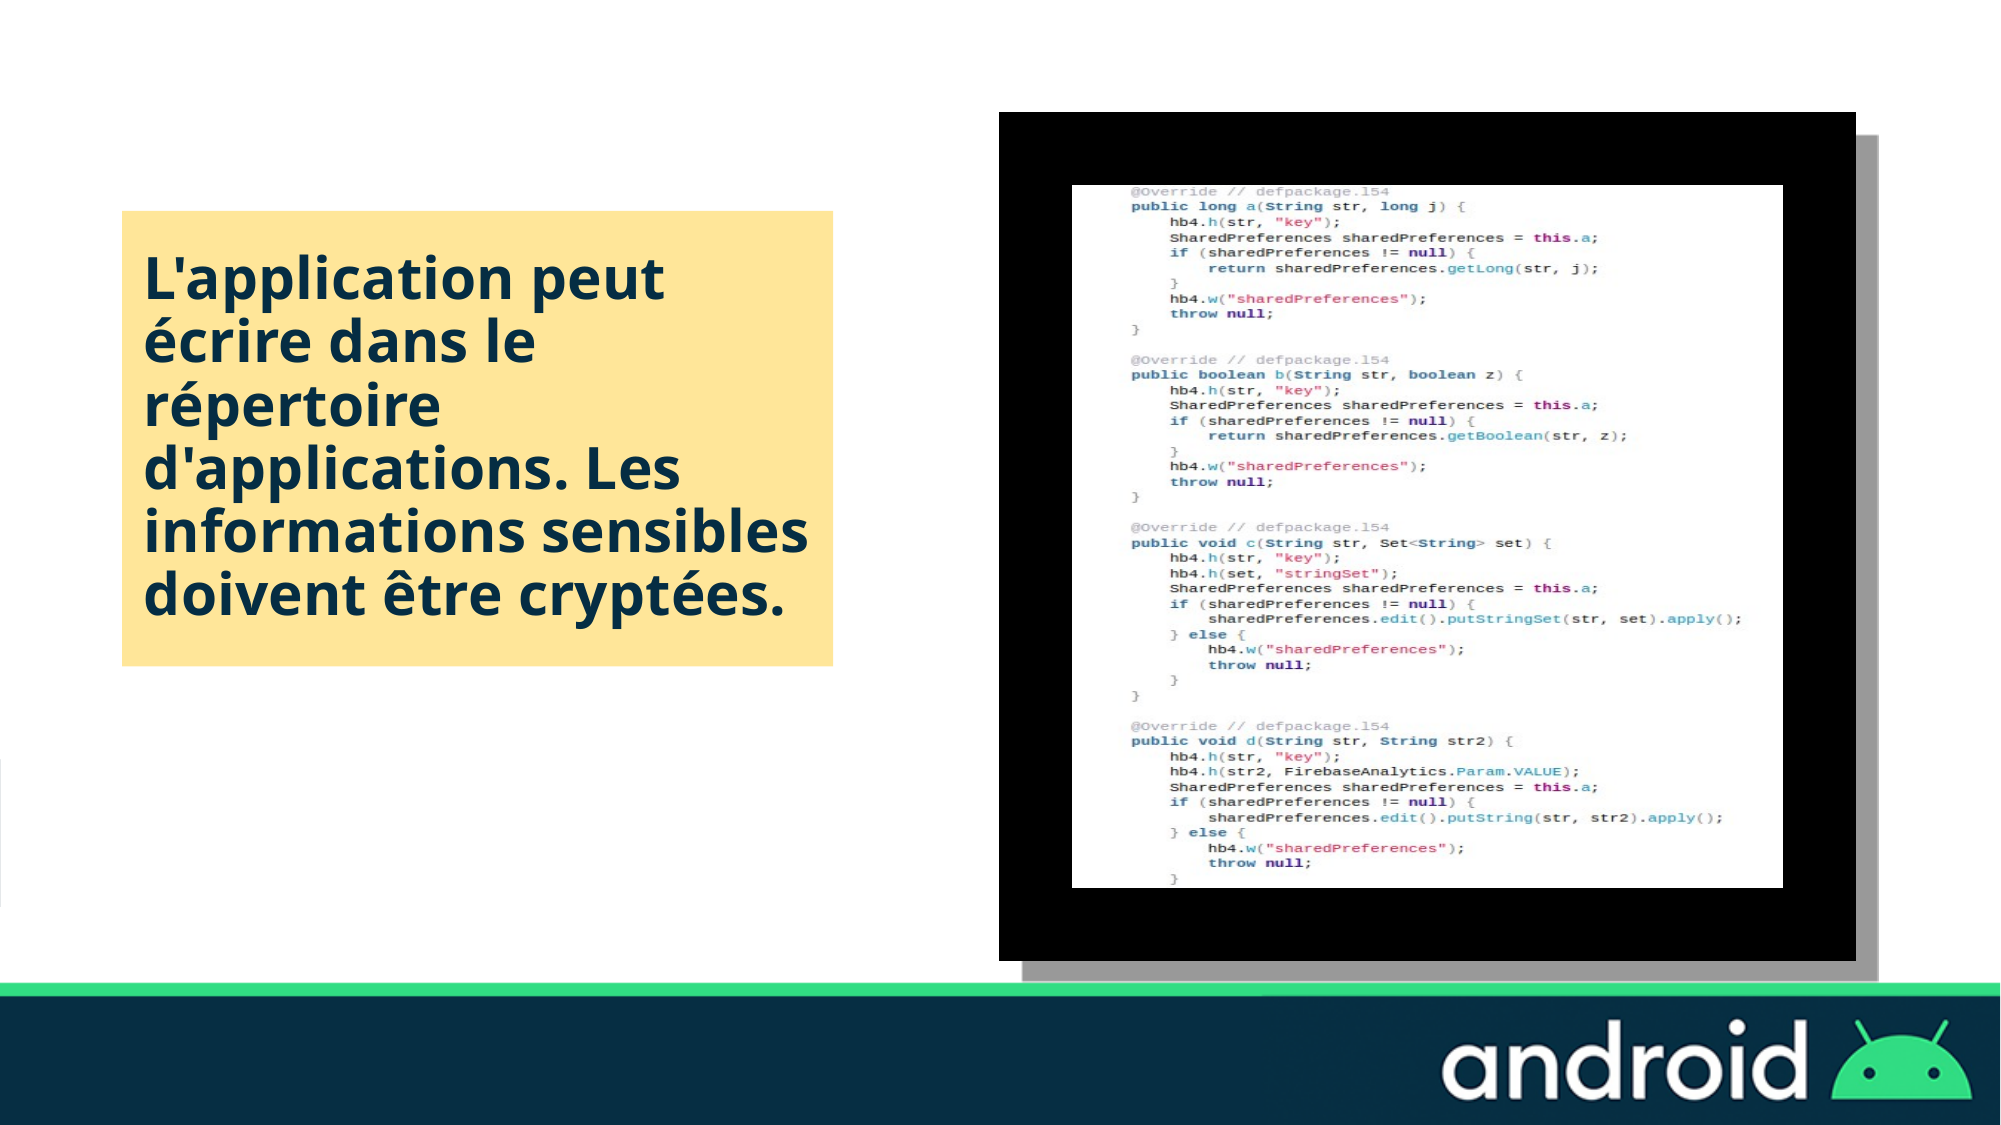

# L'application peut écrire dans le répertoire d'applications. Les informations sensibles doivent être cryptées.